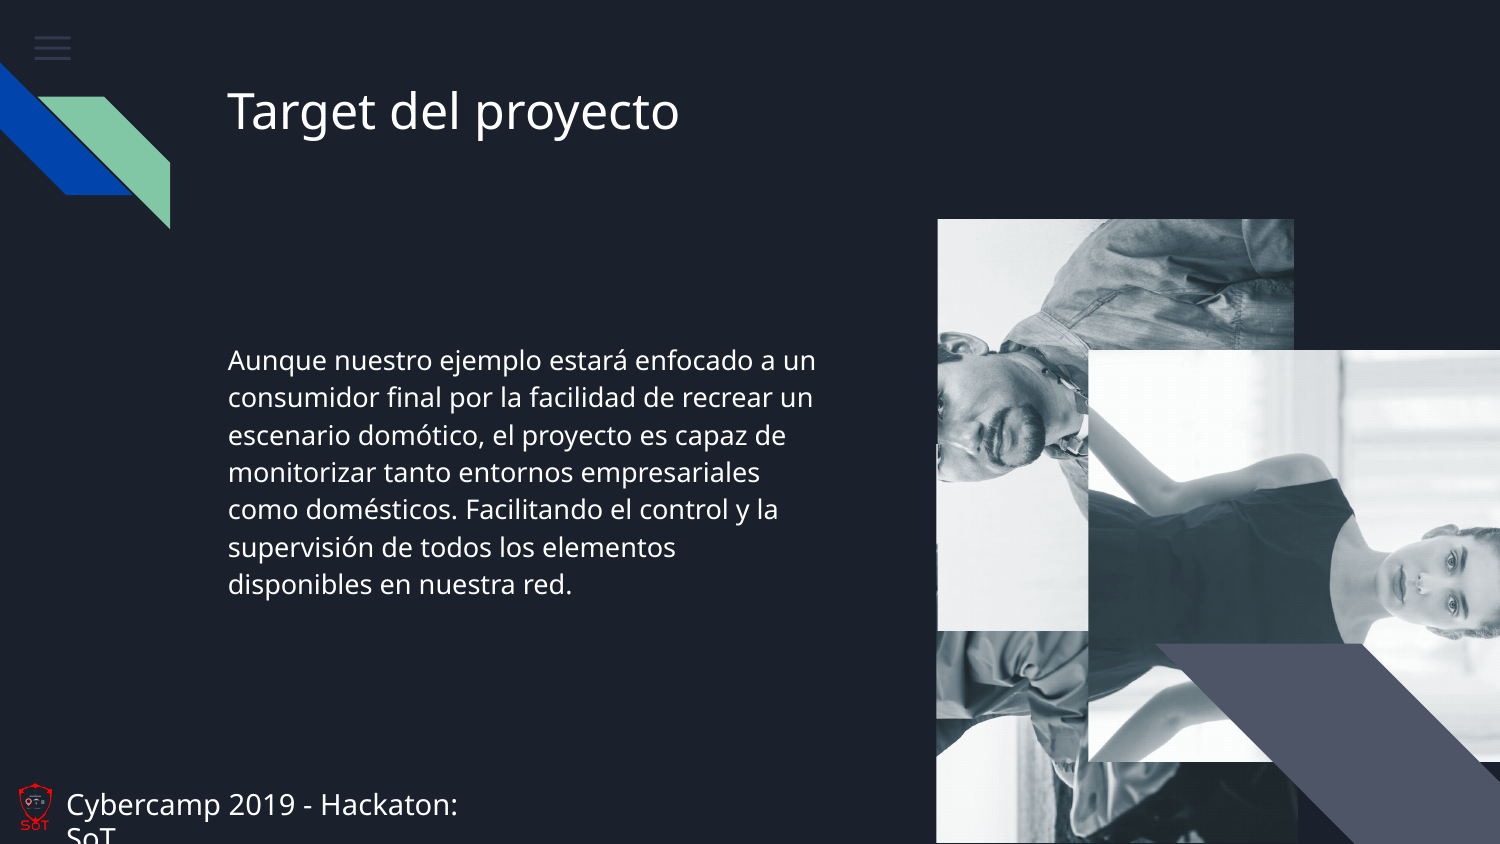

# Target del proyecto
Aunque nuestro ejemplo estará enfocado a un consumidor final por la facilidad de recrear un escenario domótico, el proyecto es capaz de monitorizar tanto entornos empresariales como domésticos. Facilitando el control y la supervisión de todos los elementos disponibles en nuestra red.